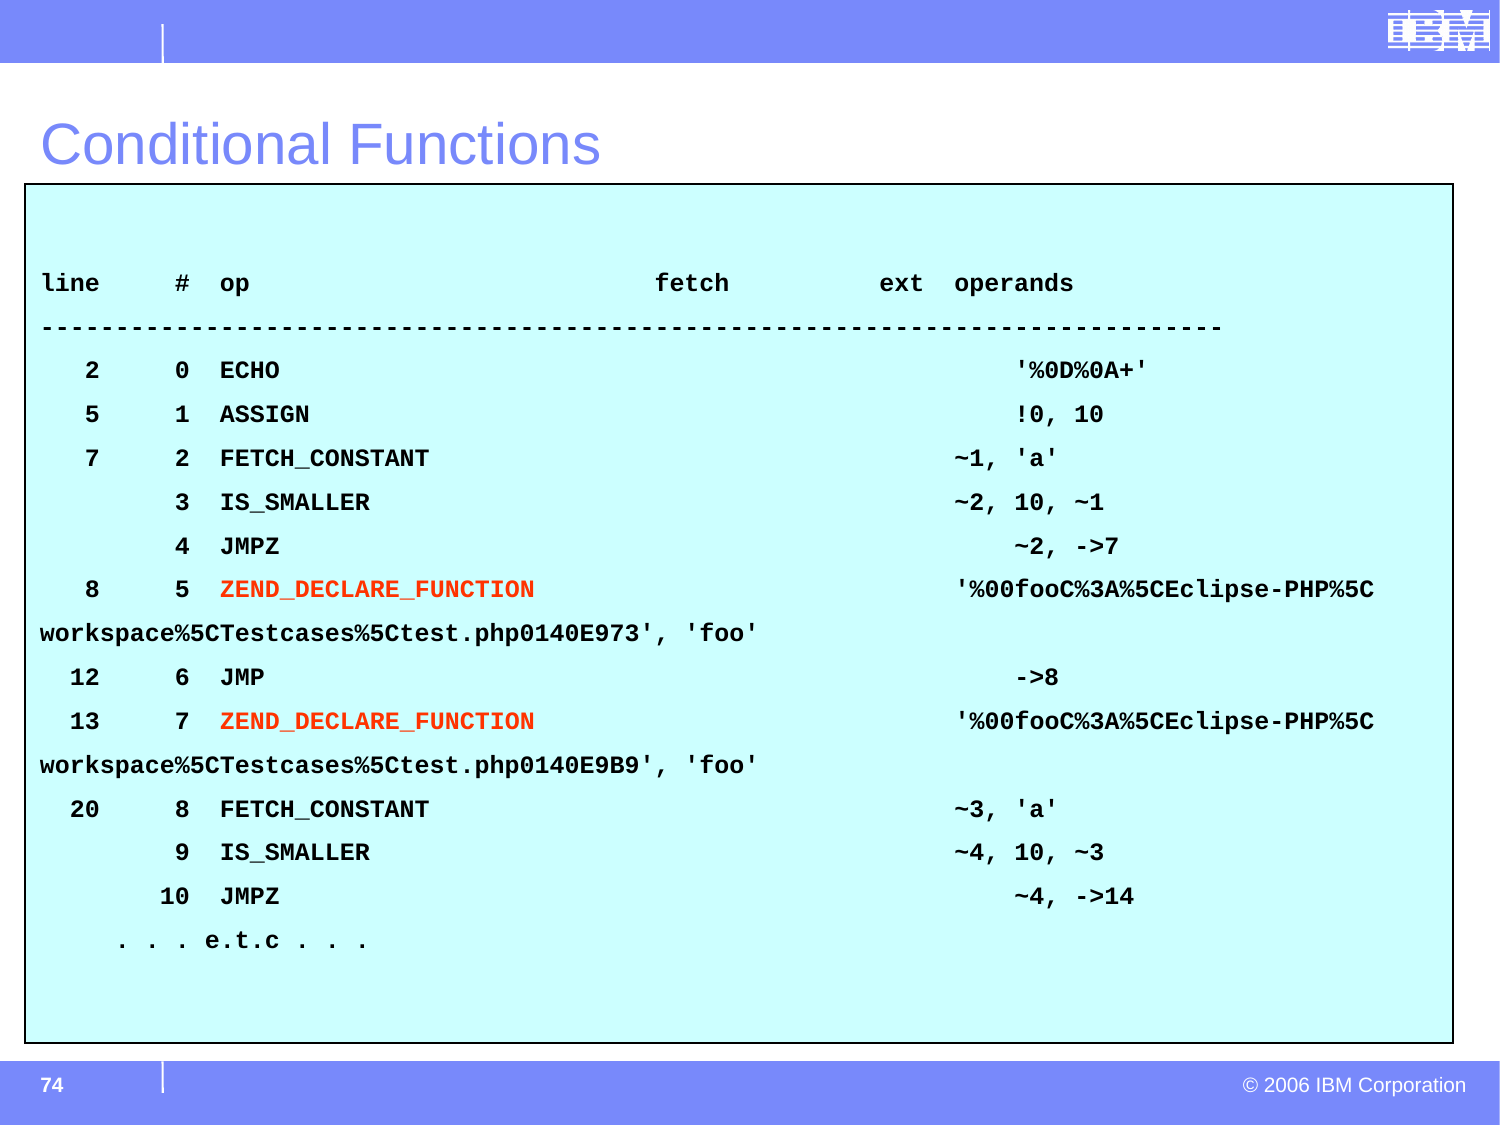

# Conditional Functions
line # op fetch ext operands
-------------------------------------------------------------------------------
 2 0 ECHO '%0D%0A+'
 5 1 ASSIGN !0, 10
 7 2 FETCH_CONSTANT ~1, 'a'
 3 IS_SMALLER ~2, 10, ~1
 4 JMPZ ~2, ->7
 8 5 ZEND_DECLARE_FUNCTION '%00fooC%3A%5CEclipse-PHP%5C
workspace%5CTestcases%5Ctest.php0140E973', 'foo'
 12 6 JMP ->8
 13 7 ZEND_DECLARE_FUNCTION '%00fooC%3A%5CEclipse-PHP%5C
workspace%5CTestcases%5Ctest.php0140E9B9', 'foo'
 20 8 FETCH_CONSTANT ~3, 'a'
 9 IS_SMALLER ~4, 10, ~3
 10 JMPZ ~4, ->14
 . . . e.t.c . . .
74